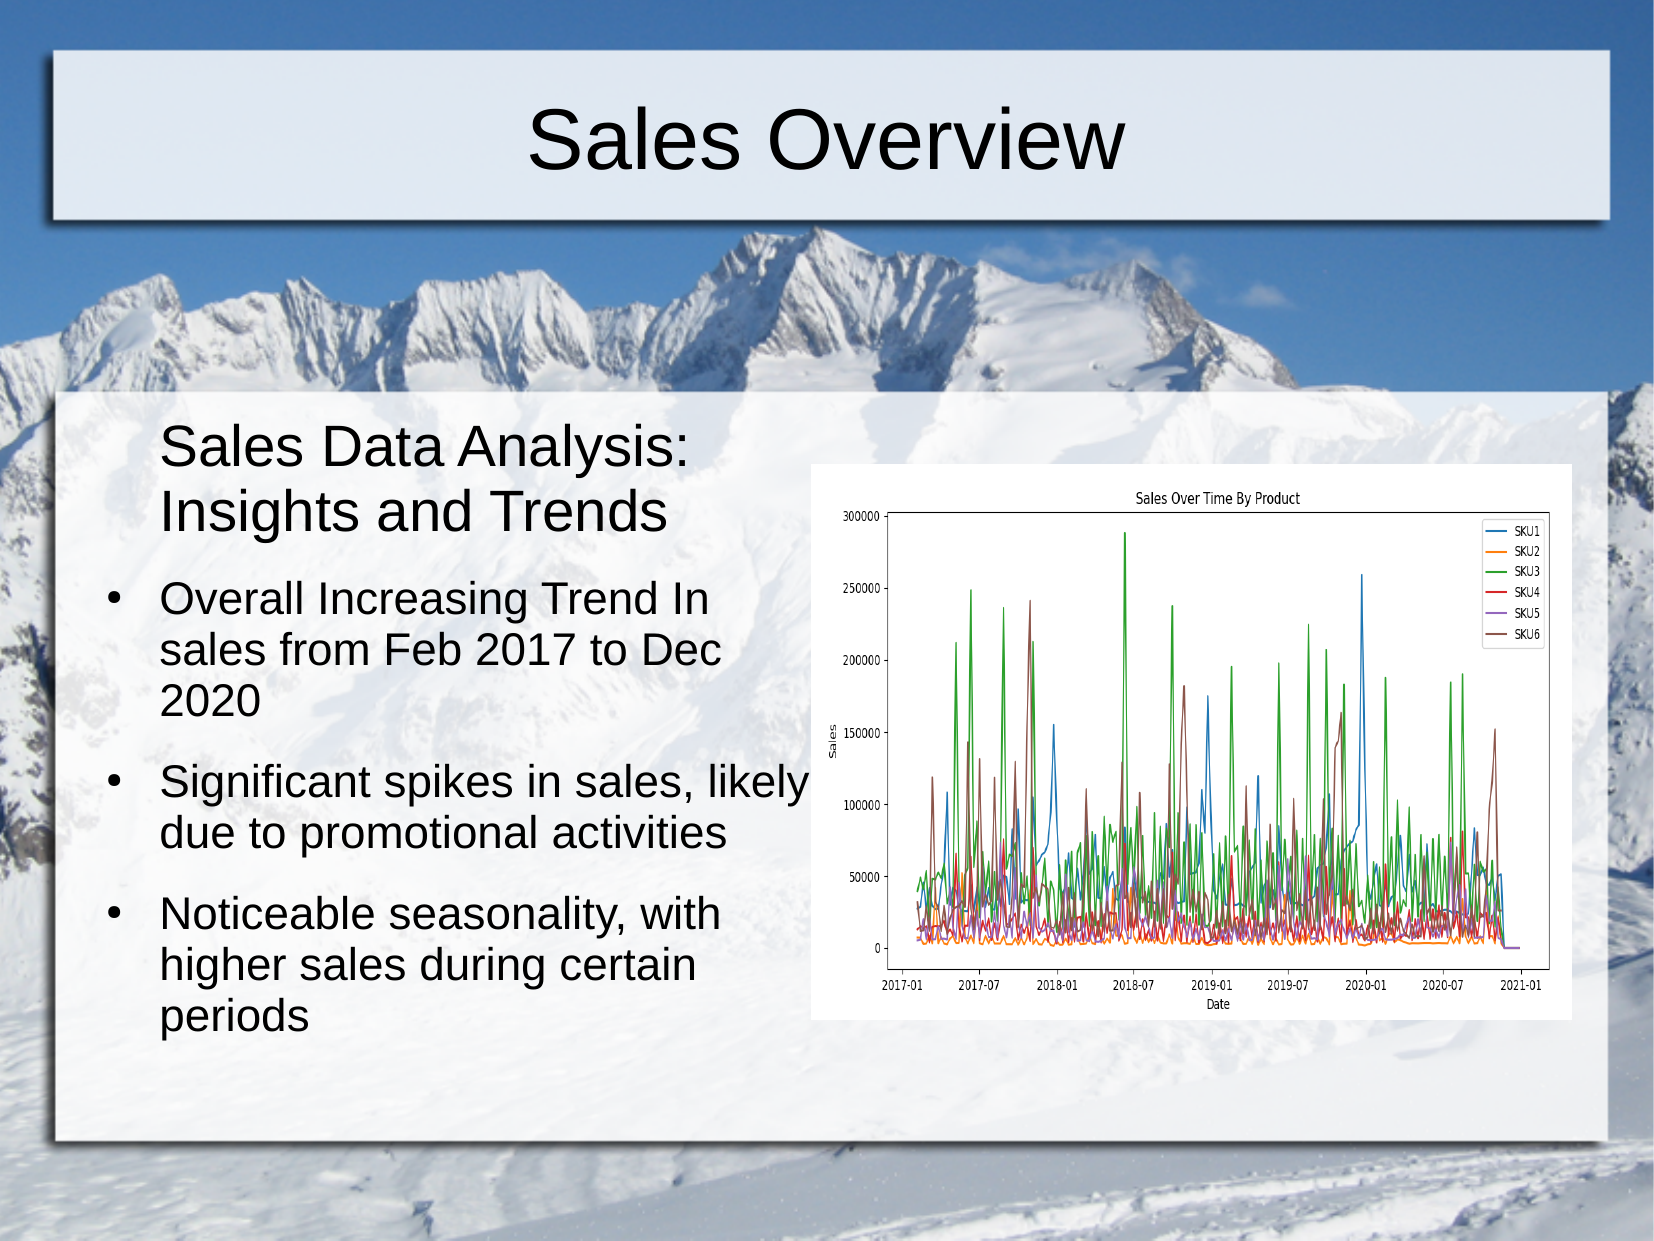

# Sales Overview
Sales Data Analysis: Insights and Trends
Overall Increasing Trend In sales from Feb 2017 to Dec 2020
Significant spikes in sales, likely due to promotional activities
Noticeable seasonality, with higher sales during certain periods